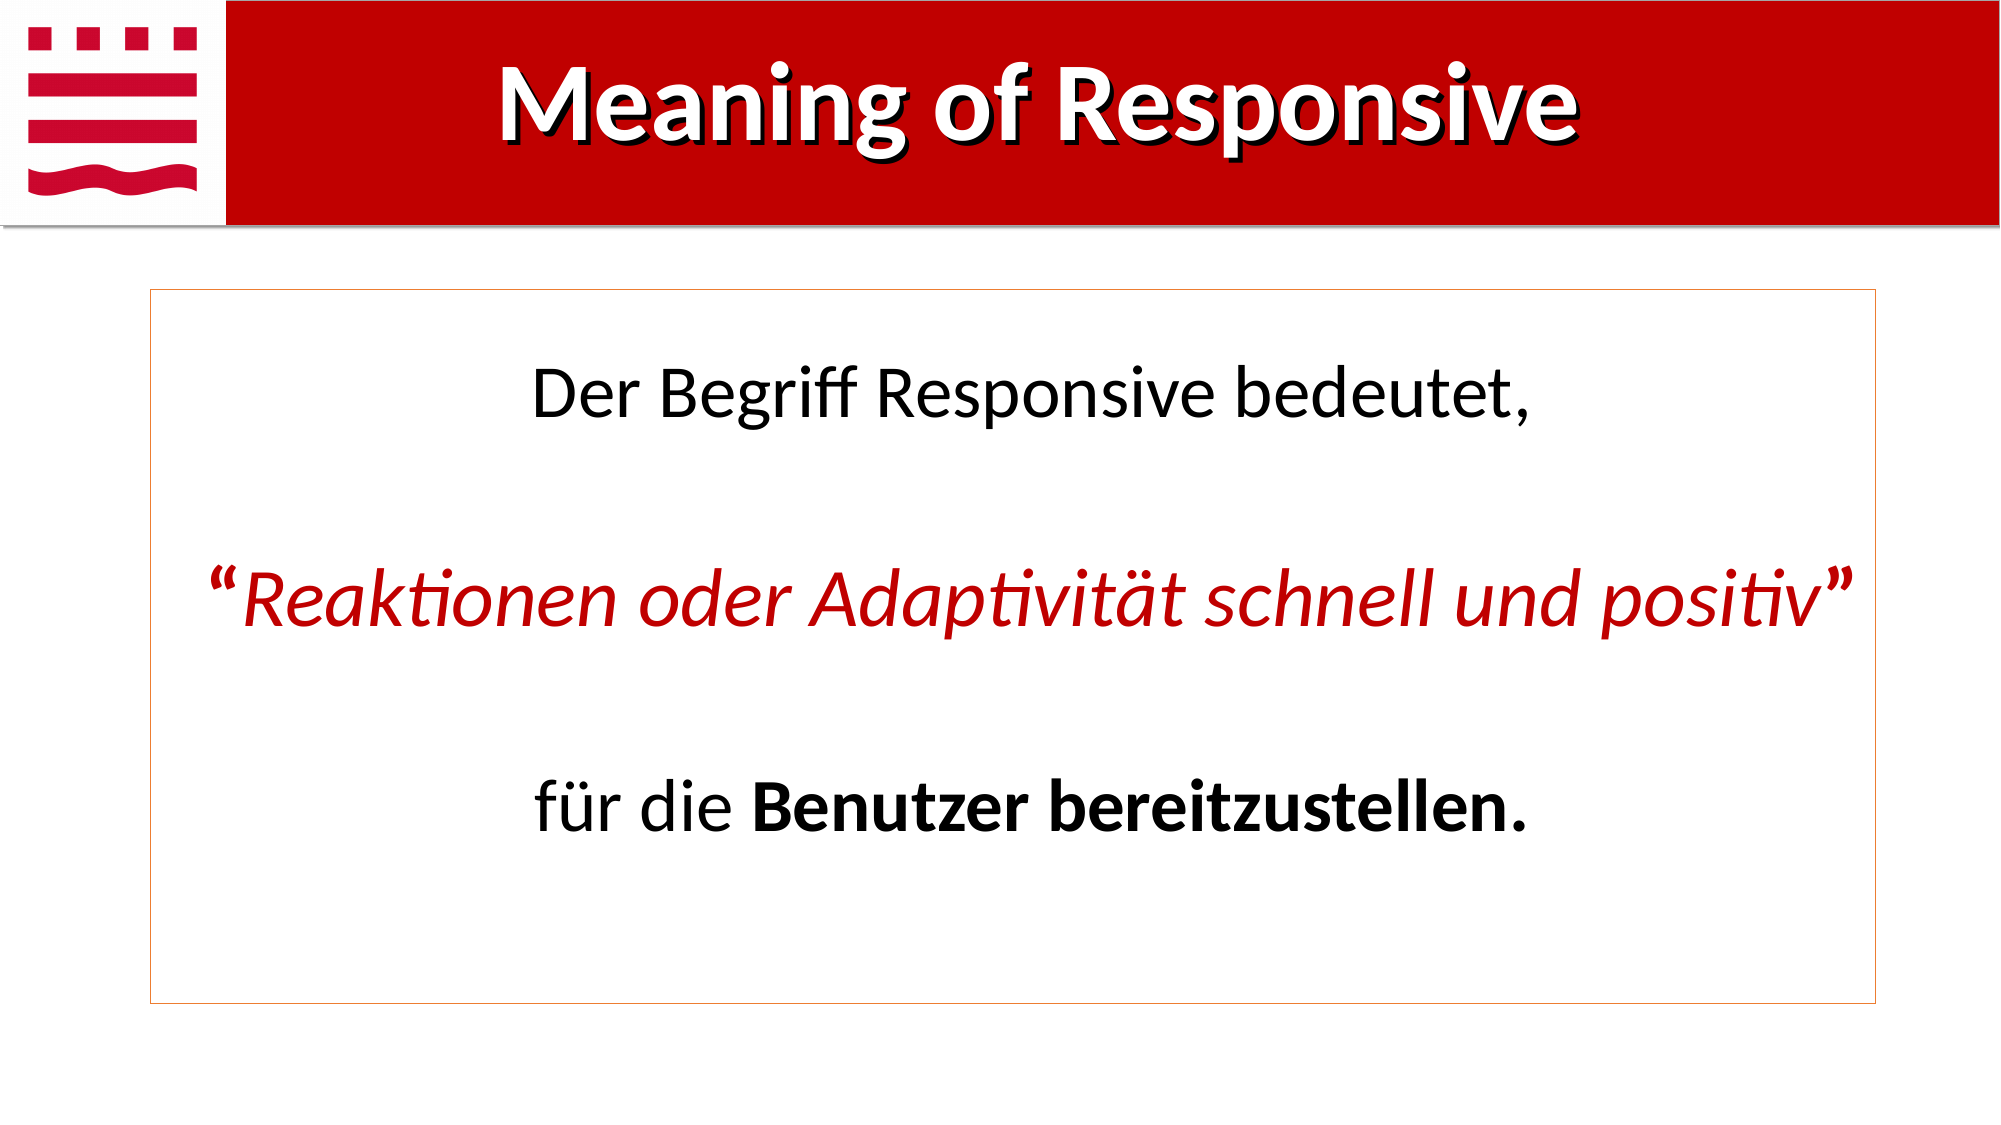

Meaning of Responsive
# Der Begriff Responsive bedeutet,
“Reaktionen oder Adaptivität schnell und positiv”
für die Benutzer bereitzustellen.